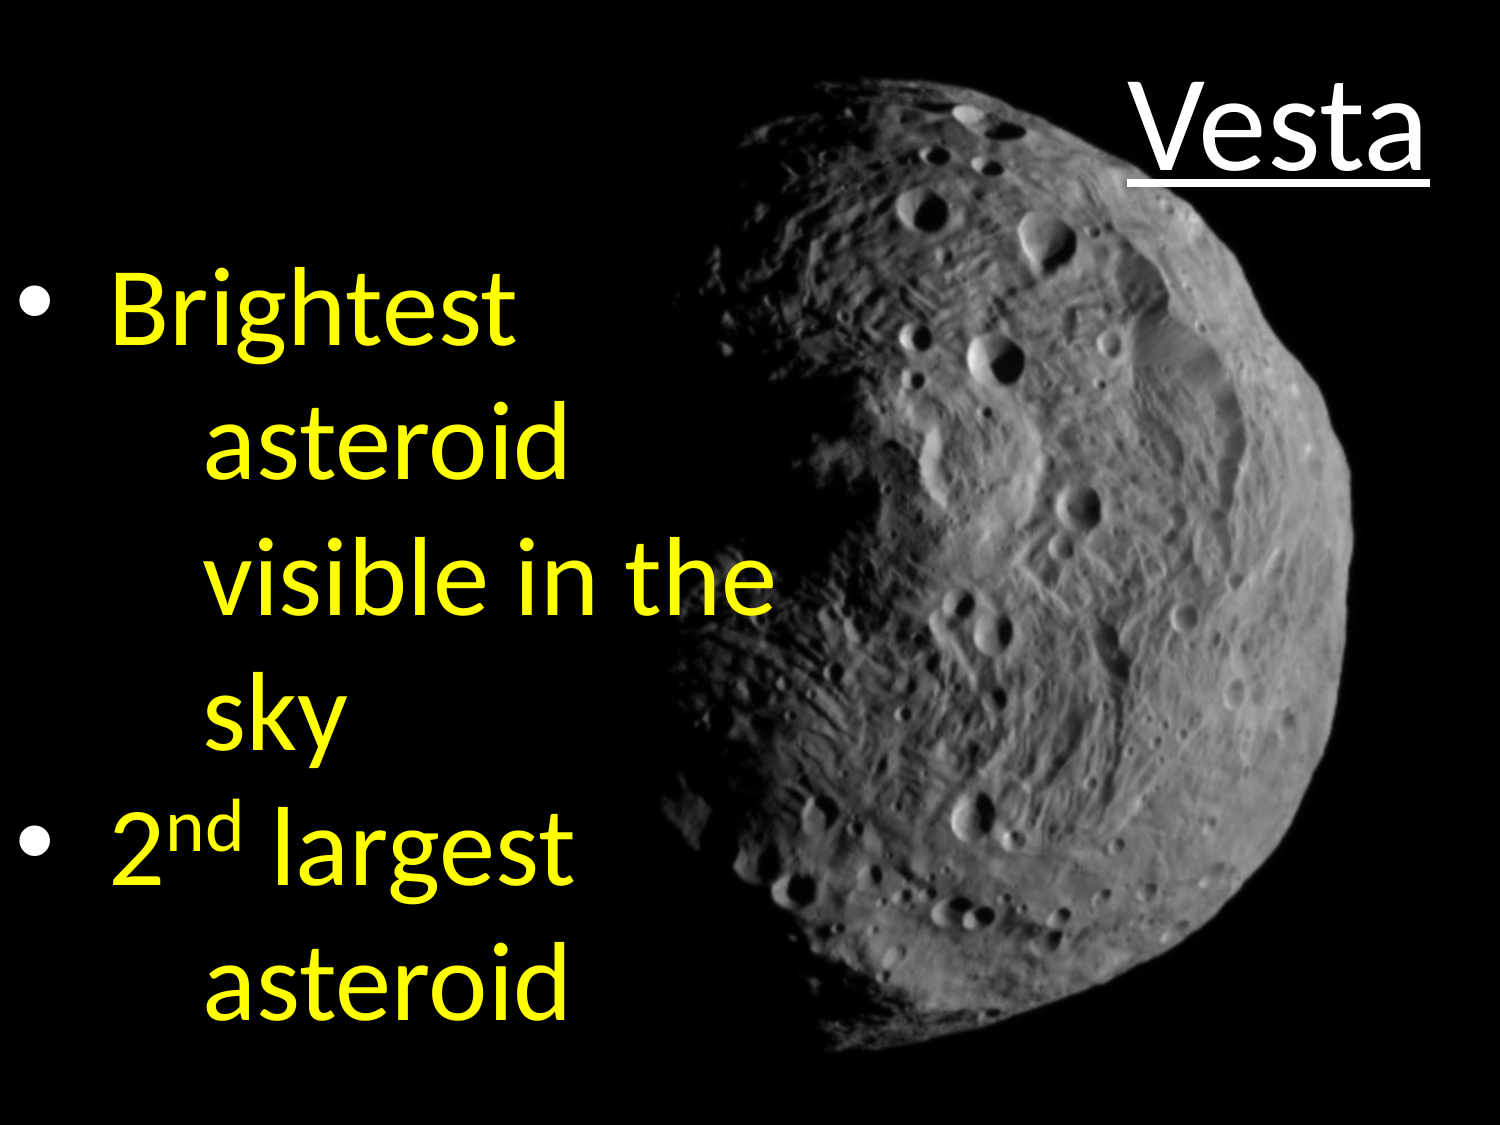

Vesta
Brightest asteroid visible in the sky
2nd largest asteroid